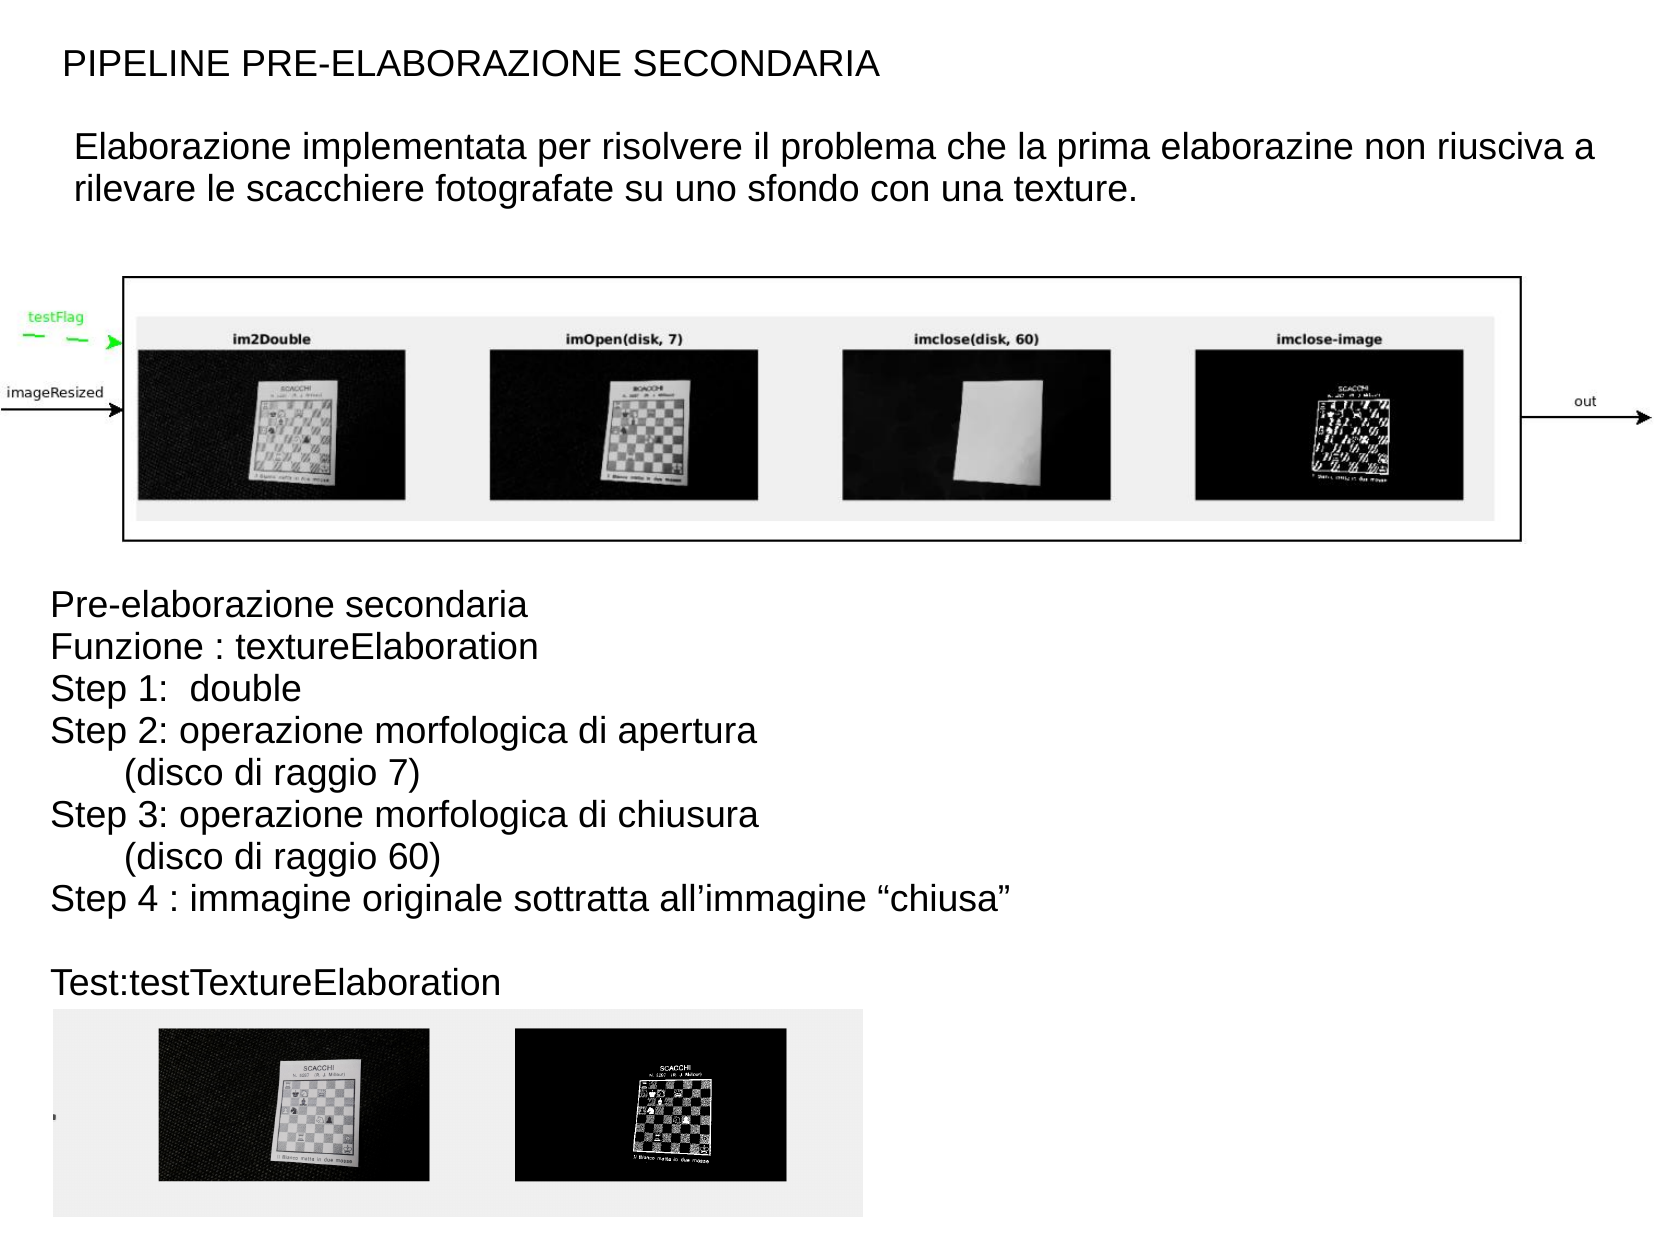

PIPELINE PRE-ELABORAZIONE SECONDARIA
Elaborazione implementata per risolvere il problema che la prima elaborazine non riusciva a rilevare le scacchiere fotografate su uno sfondo con una texture.
Pre-elaborazione secondaria
Funzione : textureElaboration
Step 1: double
Step 2: operazione morfologica di apertura
	(disco di raggio 7)
Step 3: operazione morfologica di chiusura
	(disco di raggio 60)
Step 4 : immagine originale sottratta all’immagine “chiusa”
Test:testTextureElaboration